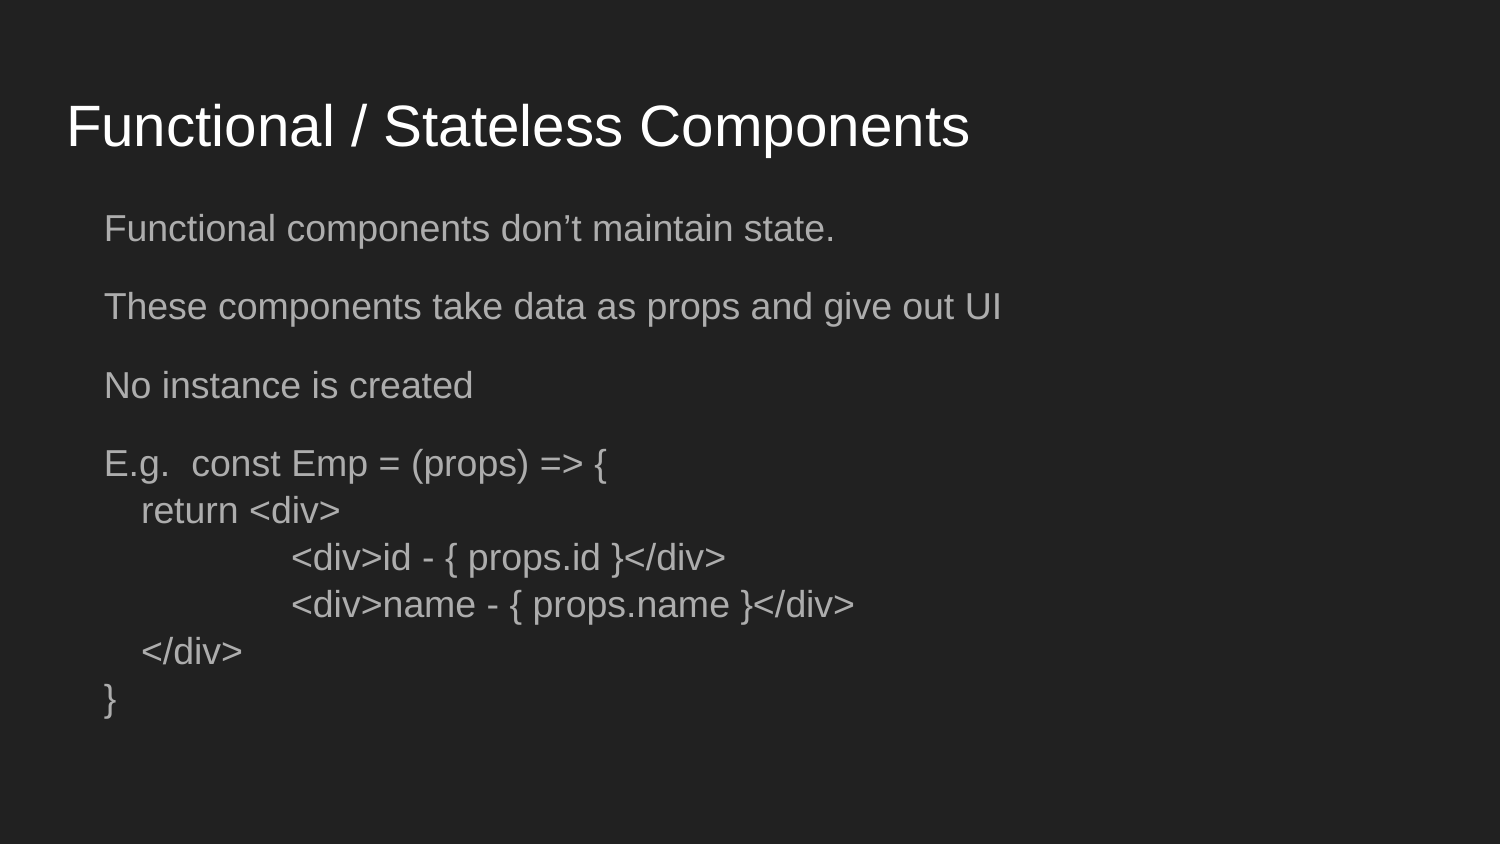

# Functional / Stateless Components
Functional components don’t maintain state.
These components take data as props and give out UI
No instance is created
E.g. const Emp = (props) => {
	return <div>
 		<div>id - { props.id }</div>
 		<div>name - { props.name }</div>
	</div>
}